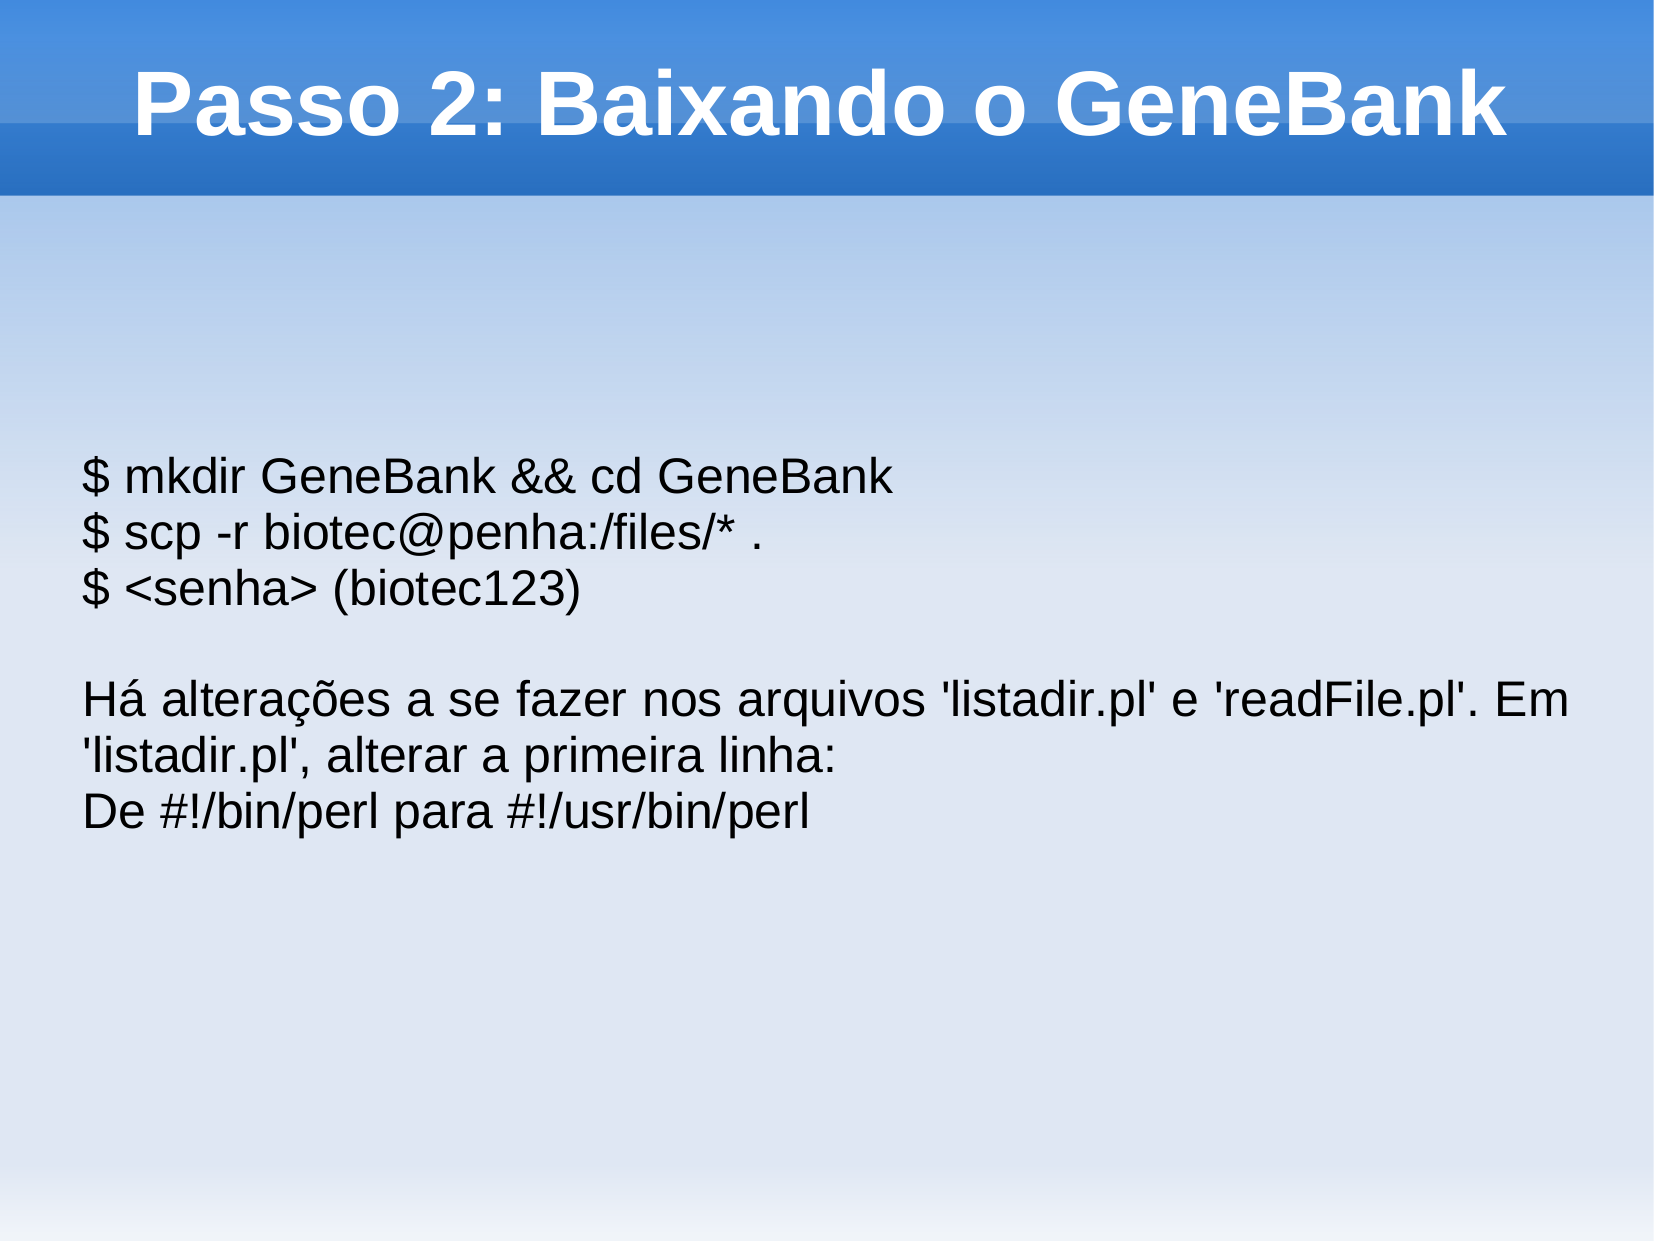

# Passo 2: Baixando o GeneBank
$ mkdir GeneBank && cd GeneBank
$ scp -r biotec@penha:/files/* .
$ <senha> (biotec123)
Há alterações a se fazer nos arquivos 'listadir.pl' e 'readFile.pl'. Em 'listadir.pl', alterar a primeira linha:
De #!/bin/perl para #!/usr/bin/perl